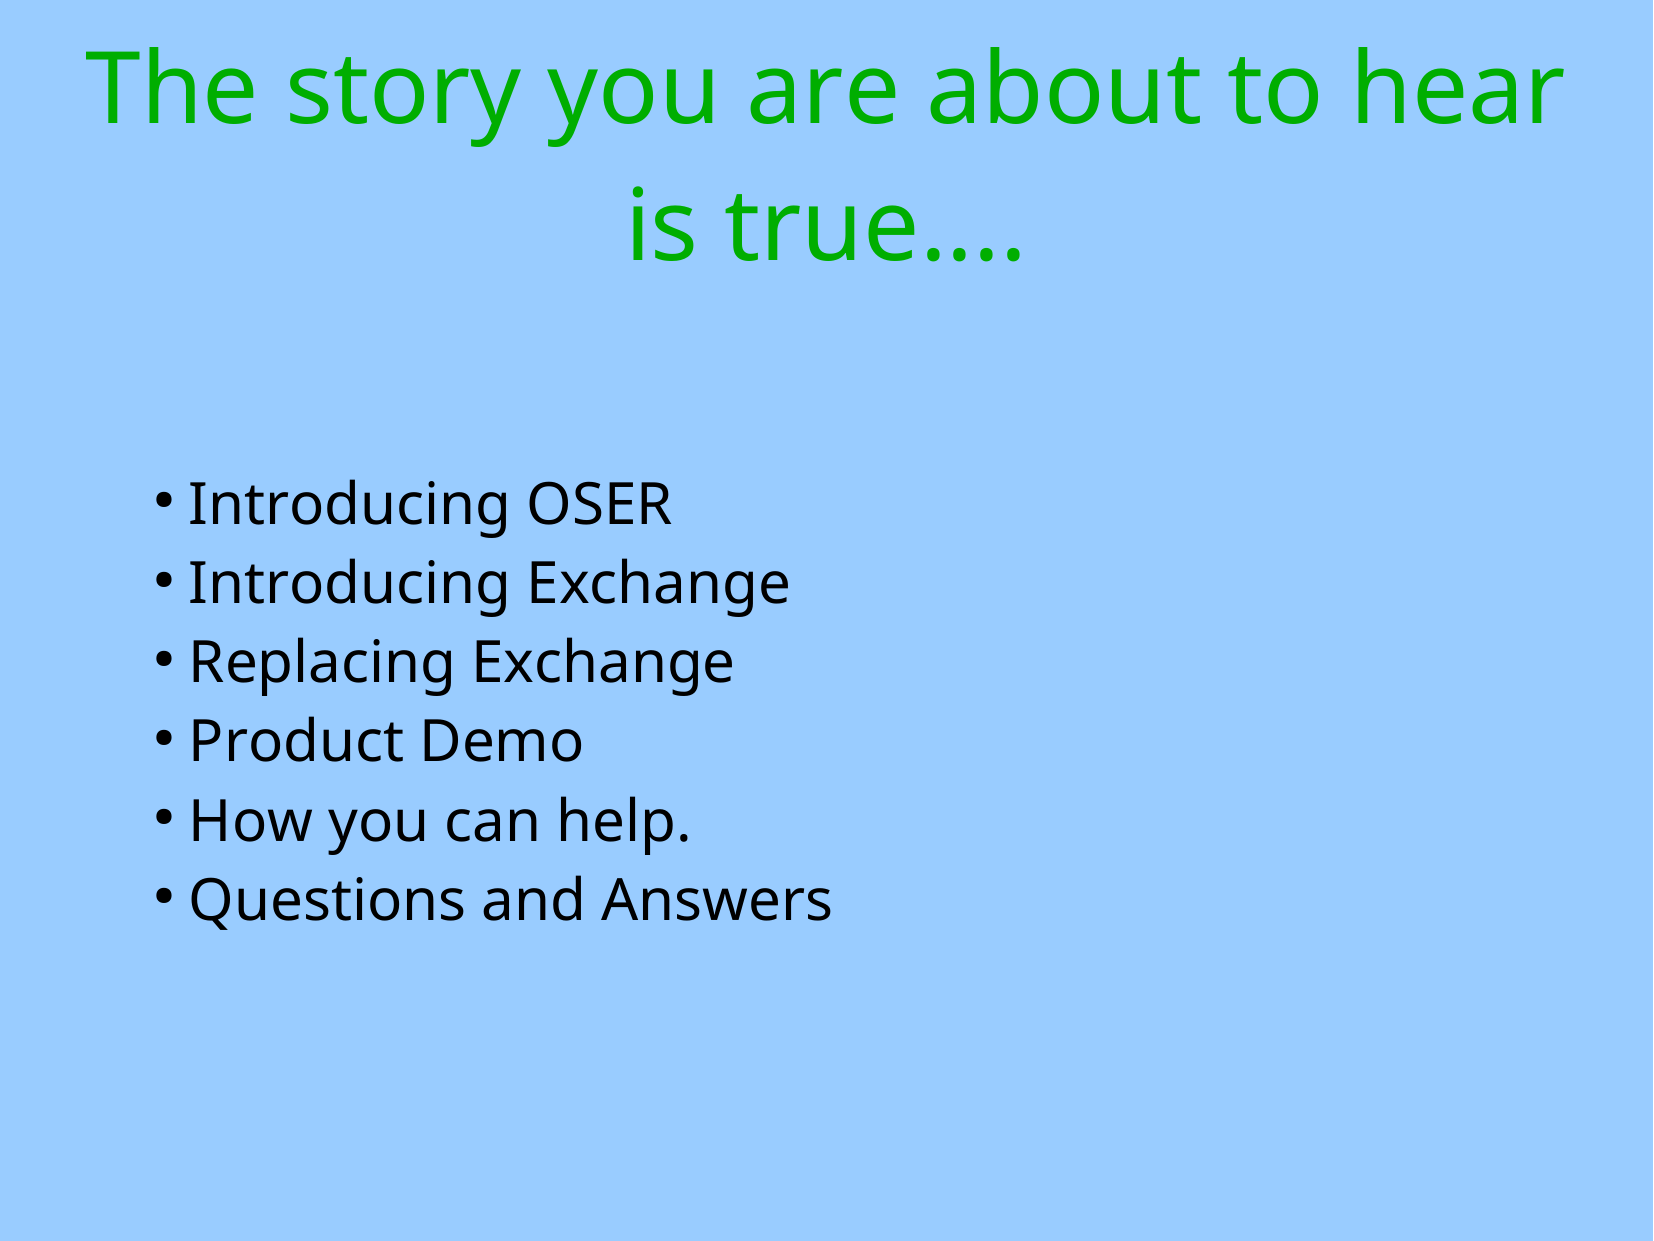

# The story you are about to hear is true....
Introducing OSER
Introducing Exchange
Replacing Exchange
Product Demo
How you can help.
Questions and Answers